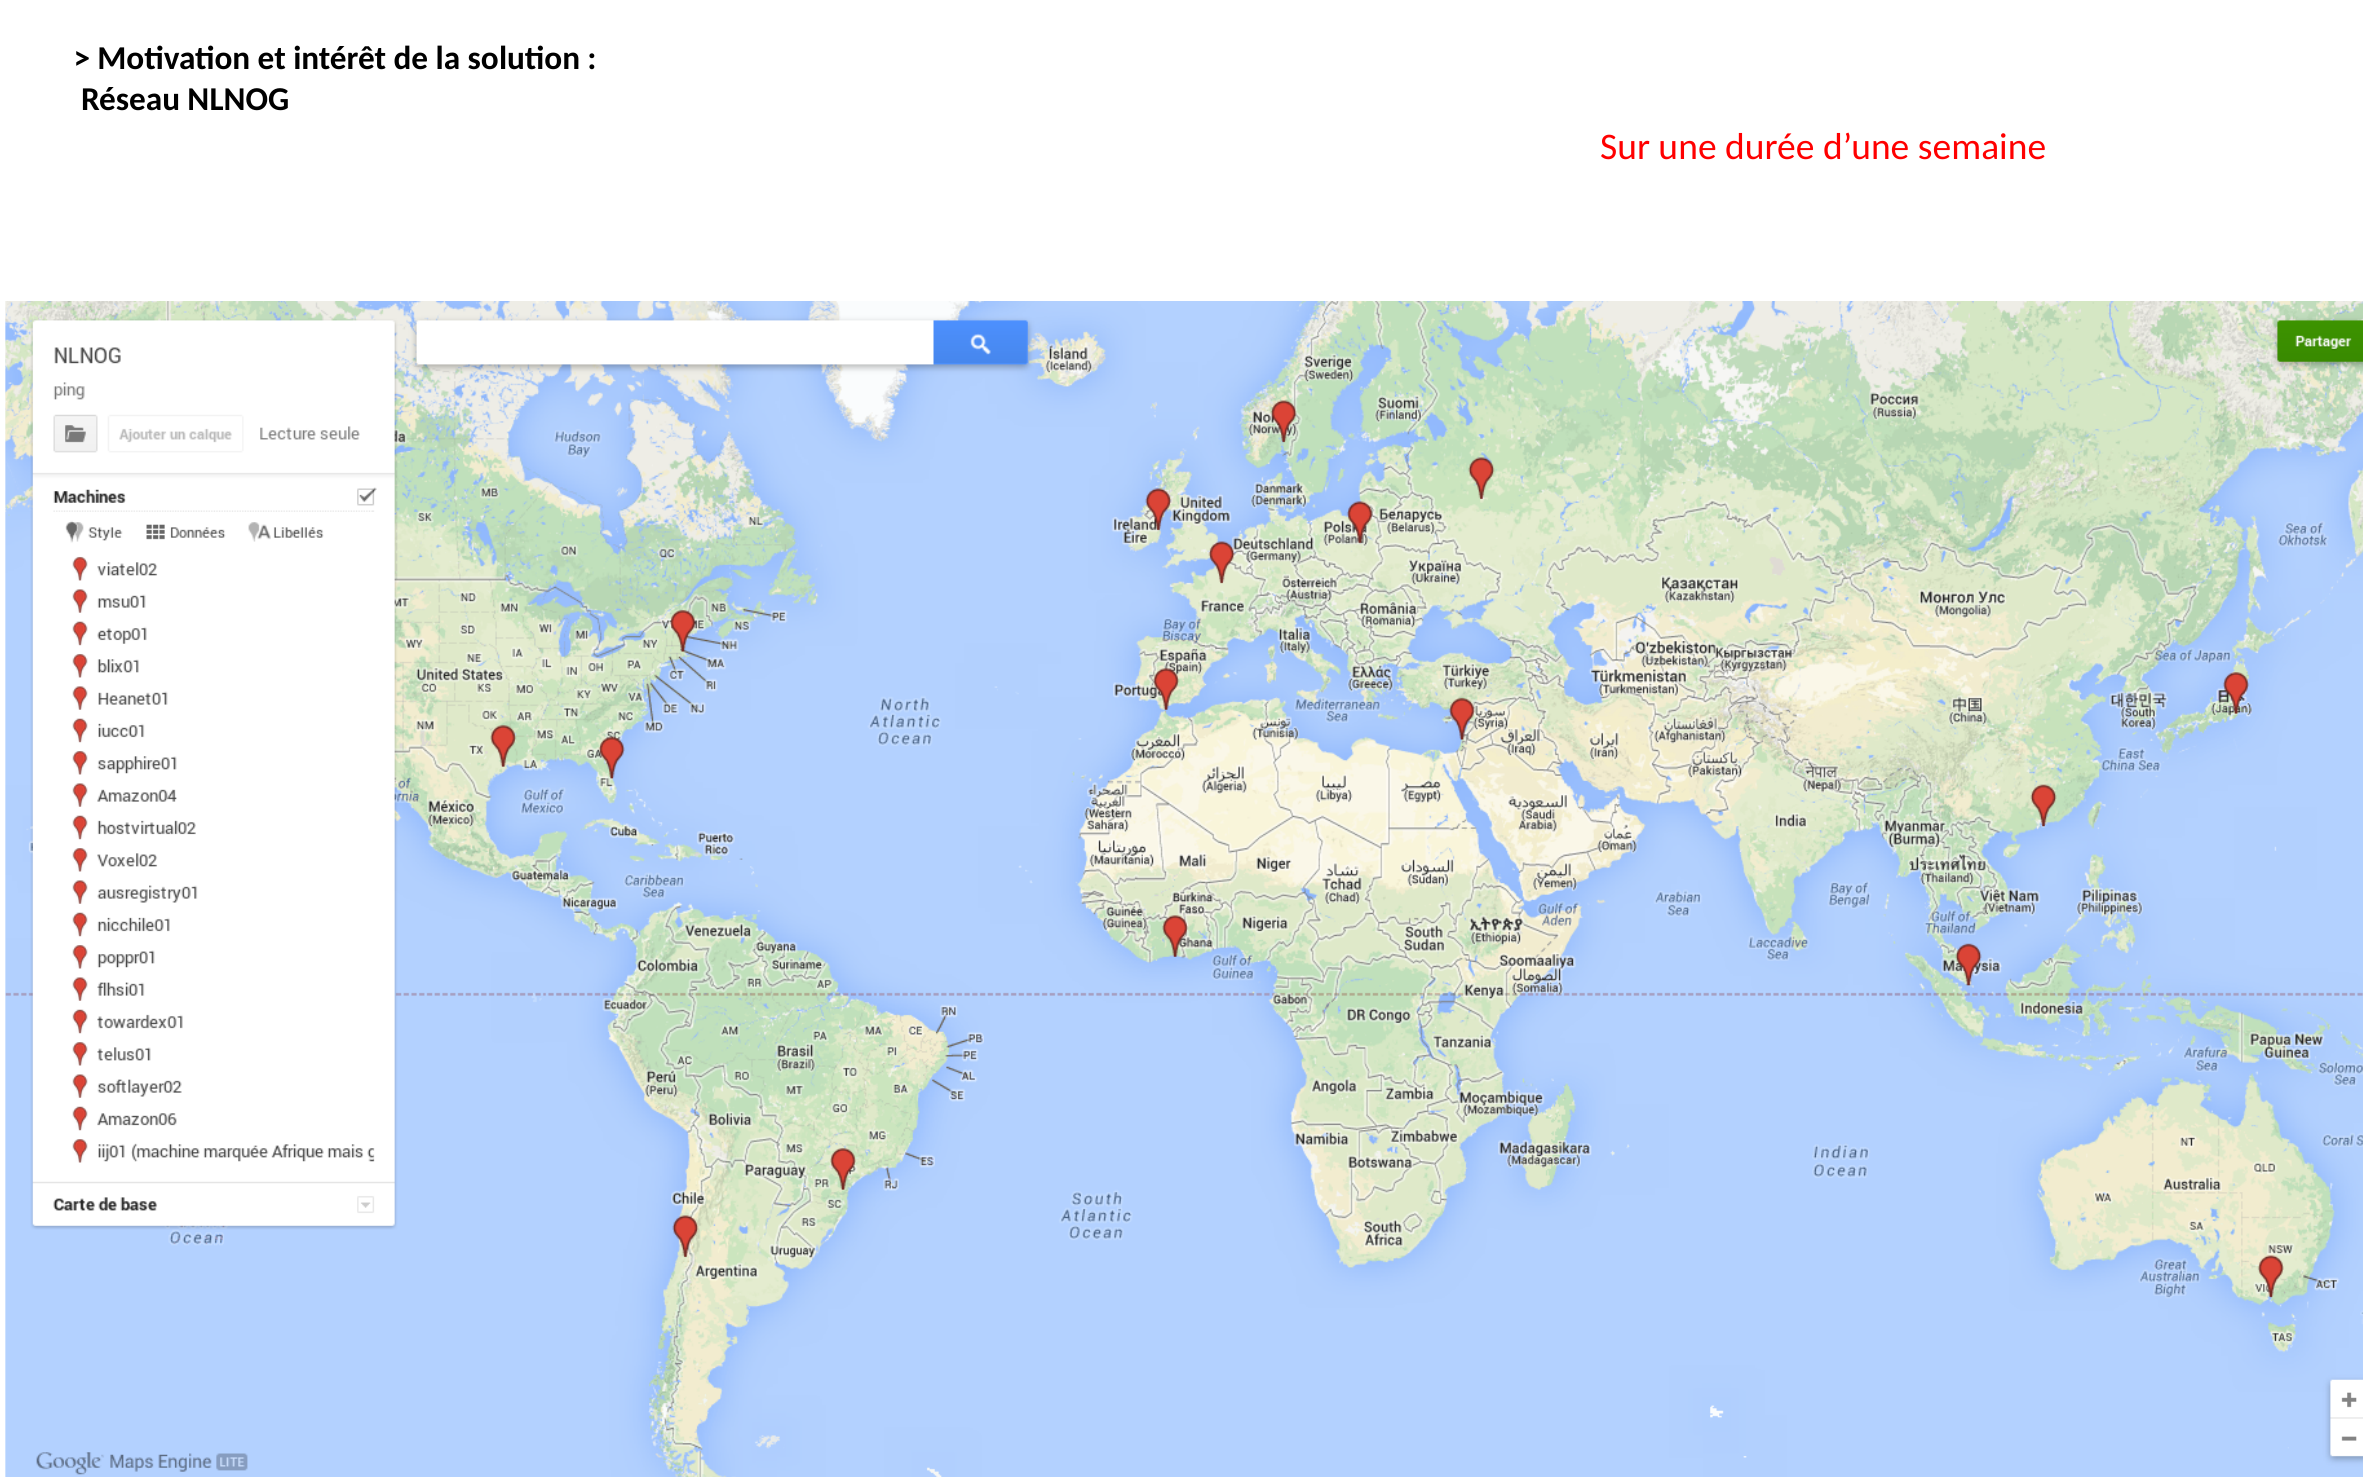

> Motivation et intérêt de la solution :
 Réseau NLNOG
Sur une durée d’une semaine
Carte